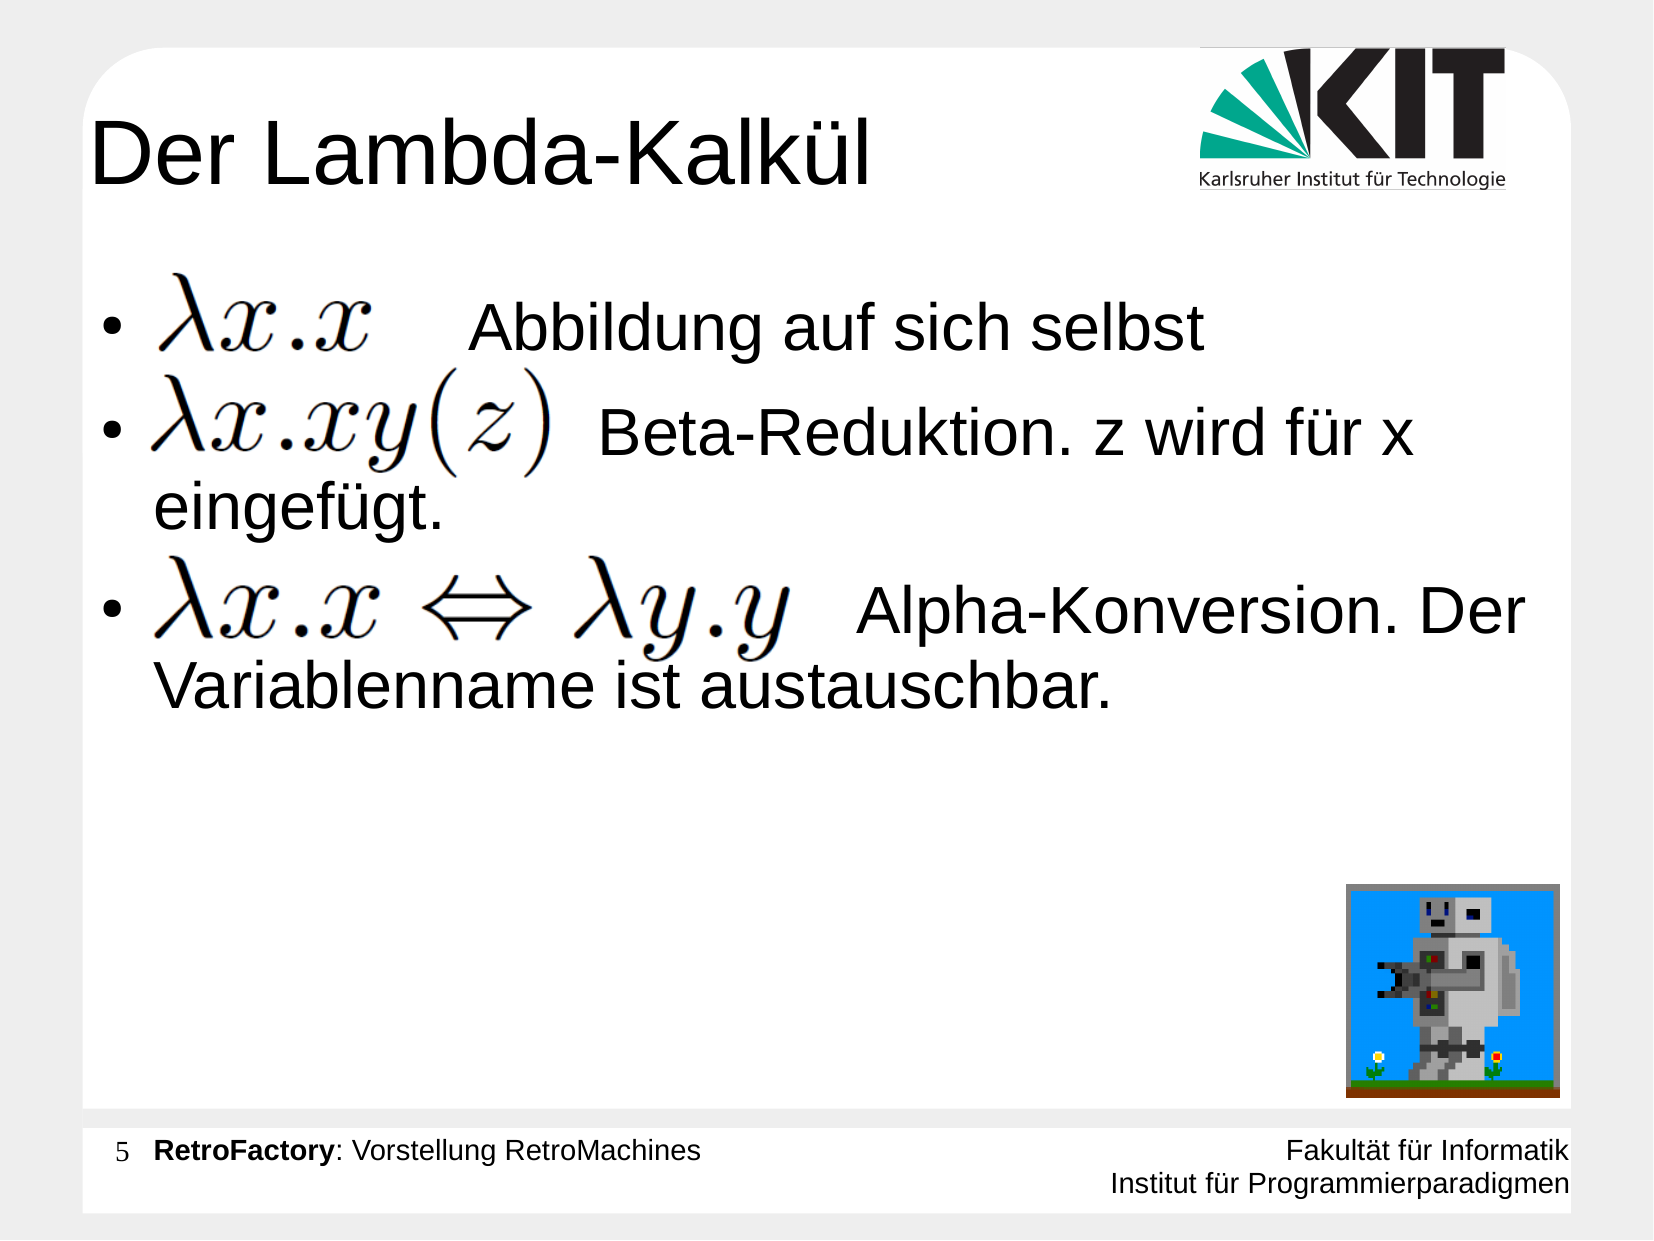

# Der Lambda-Kalkül
 Abbildung auf sich selbst
 Beta-Reduktion. z wird für x eingefügt.
 Alpha-Konversion. Der Variablenname ist austauschbar.
5